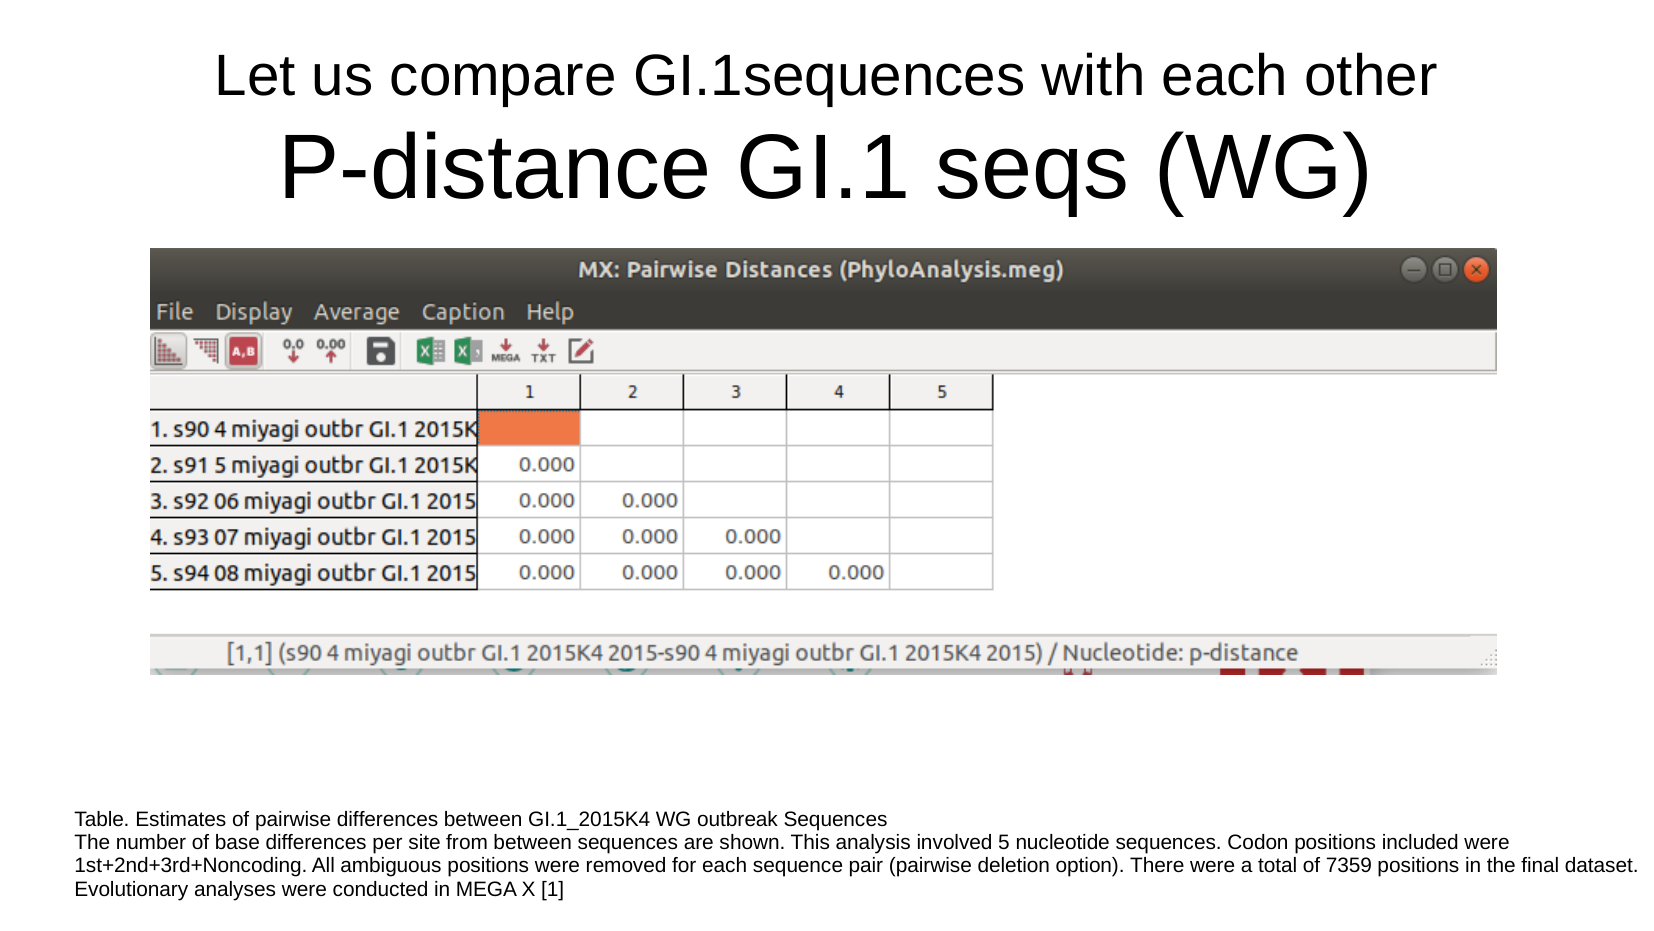

# Let us compare GI.1sequences with each other P-distance GI.1 seqs (WG)
Table. Estimates of pairwise differences between GI.1_2015K4 WG outbreak Sequences
The number of base differences per site from between sequences are shown. This analysis involved 5 nucleotide sequences. Codon positions included were 1st+2nd+3rd+Noncoding. All ambiguous positions were removed for each sequence pair (pairwise deletion option). There were a total of 7359 positions in the final dataset. Evolutionary analyses were conducted in MEGA X [1]